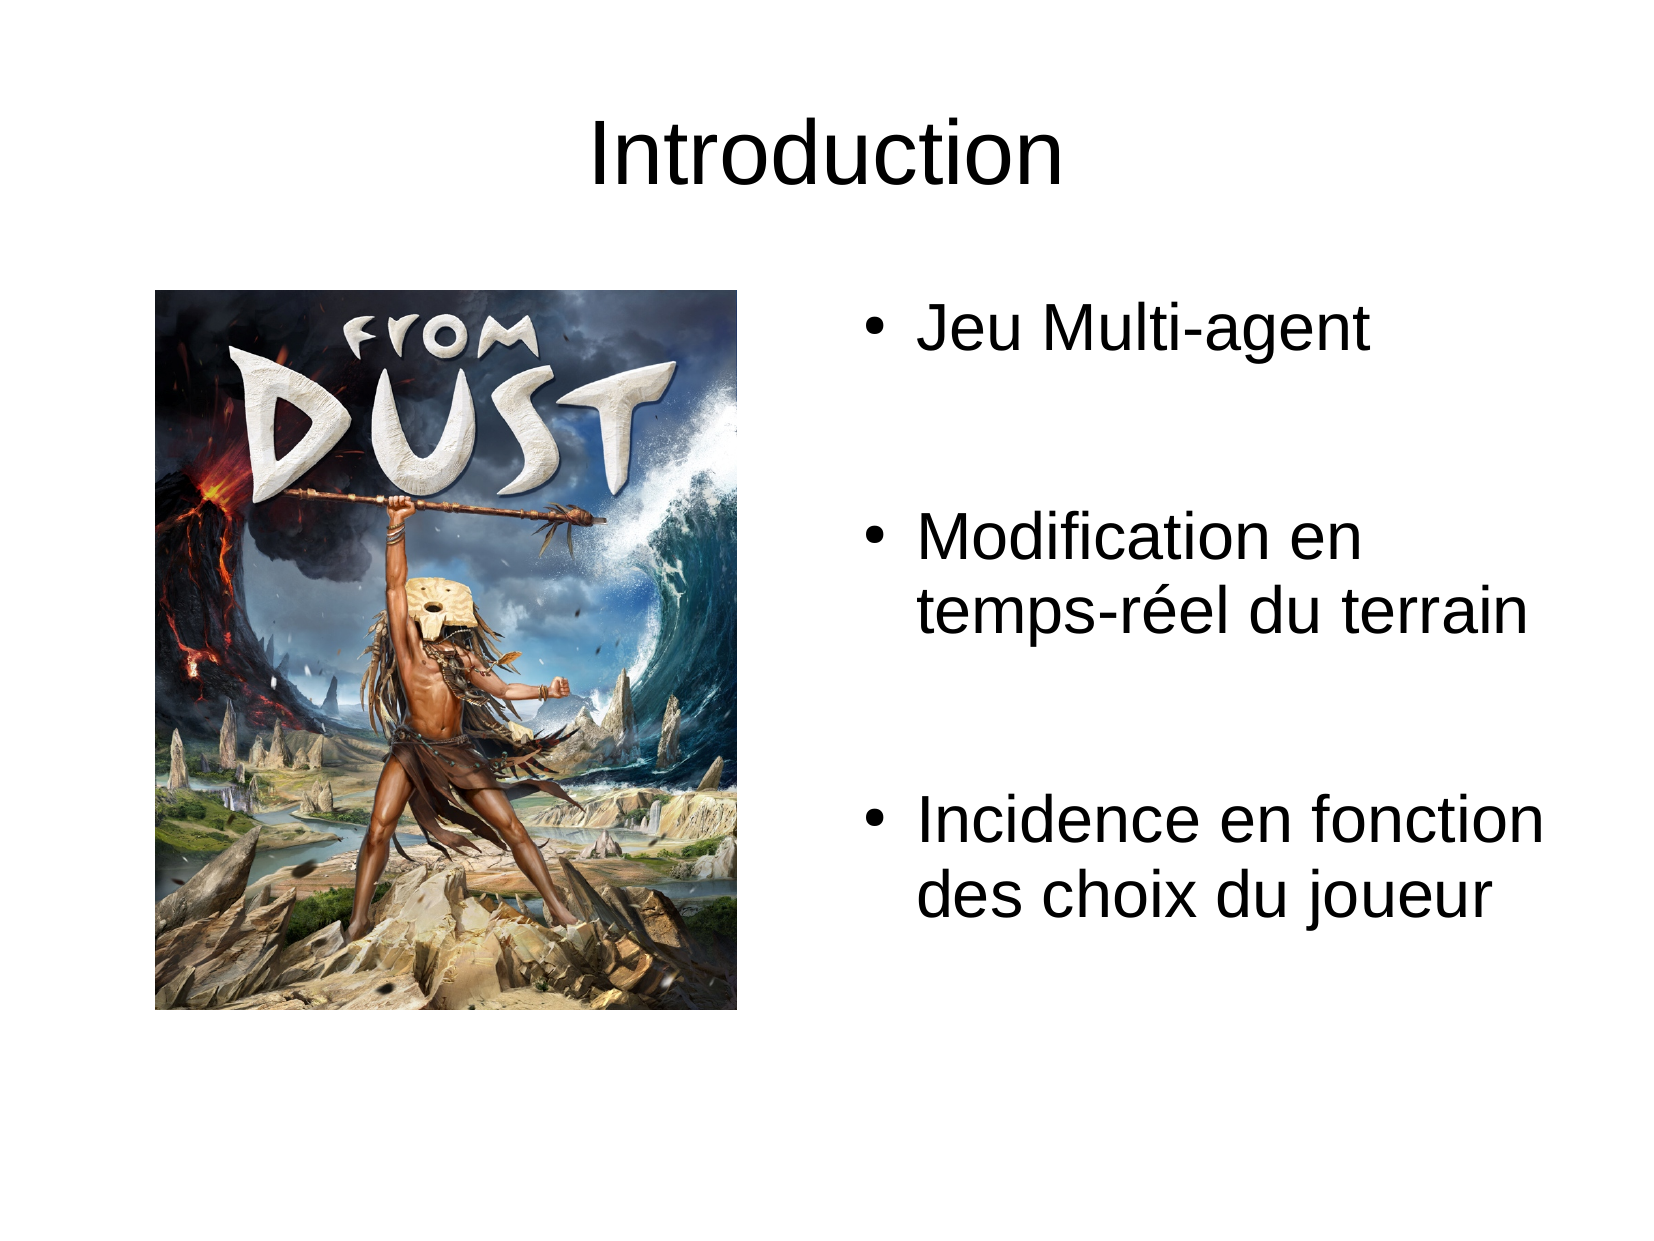

# Introduction
Jeu Multi-agent
Modification en temps-réel du terrain
Incidence en fonction des choix du joueur